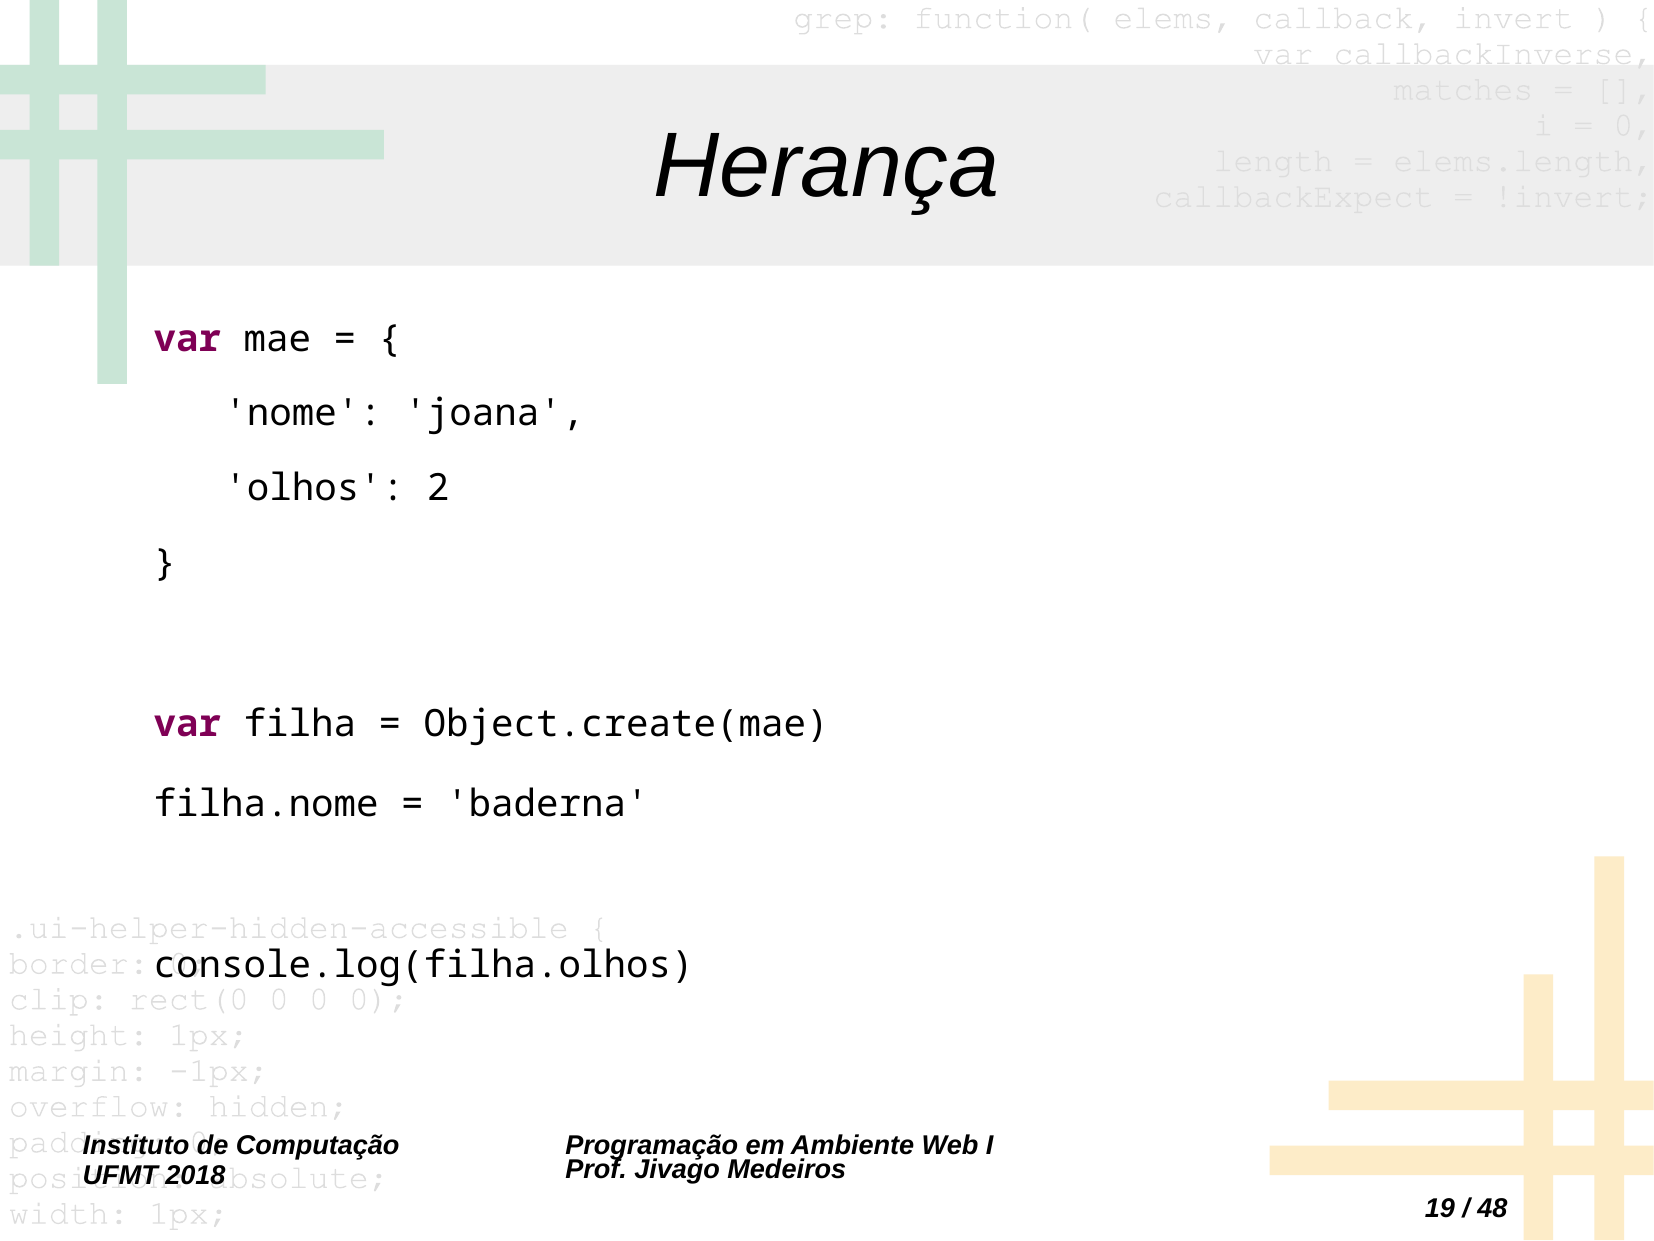

# Herança
var mae = {
'nome': 'joana',
'olhos': 2
}
var filha = Object.create(mae)
filha.nome = 'baderna'
console.log(filha.olhos)
Programação em Ambiente Web I Prof. Jivago Medeiros
19